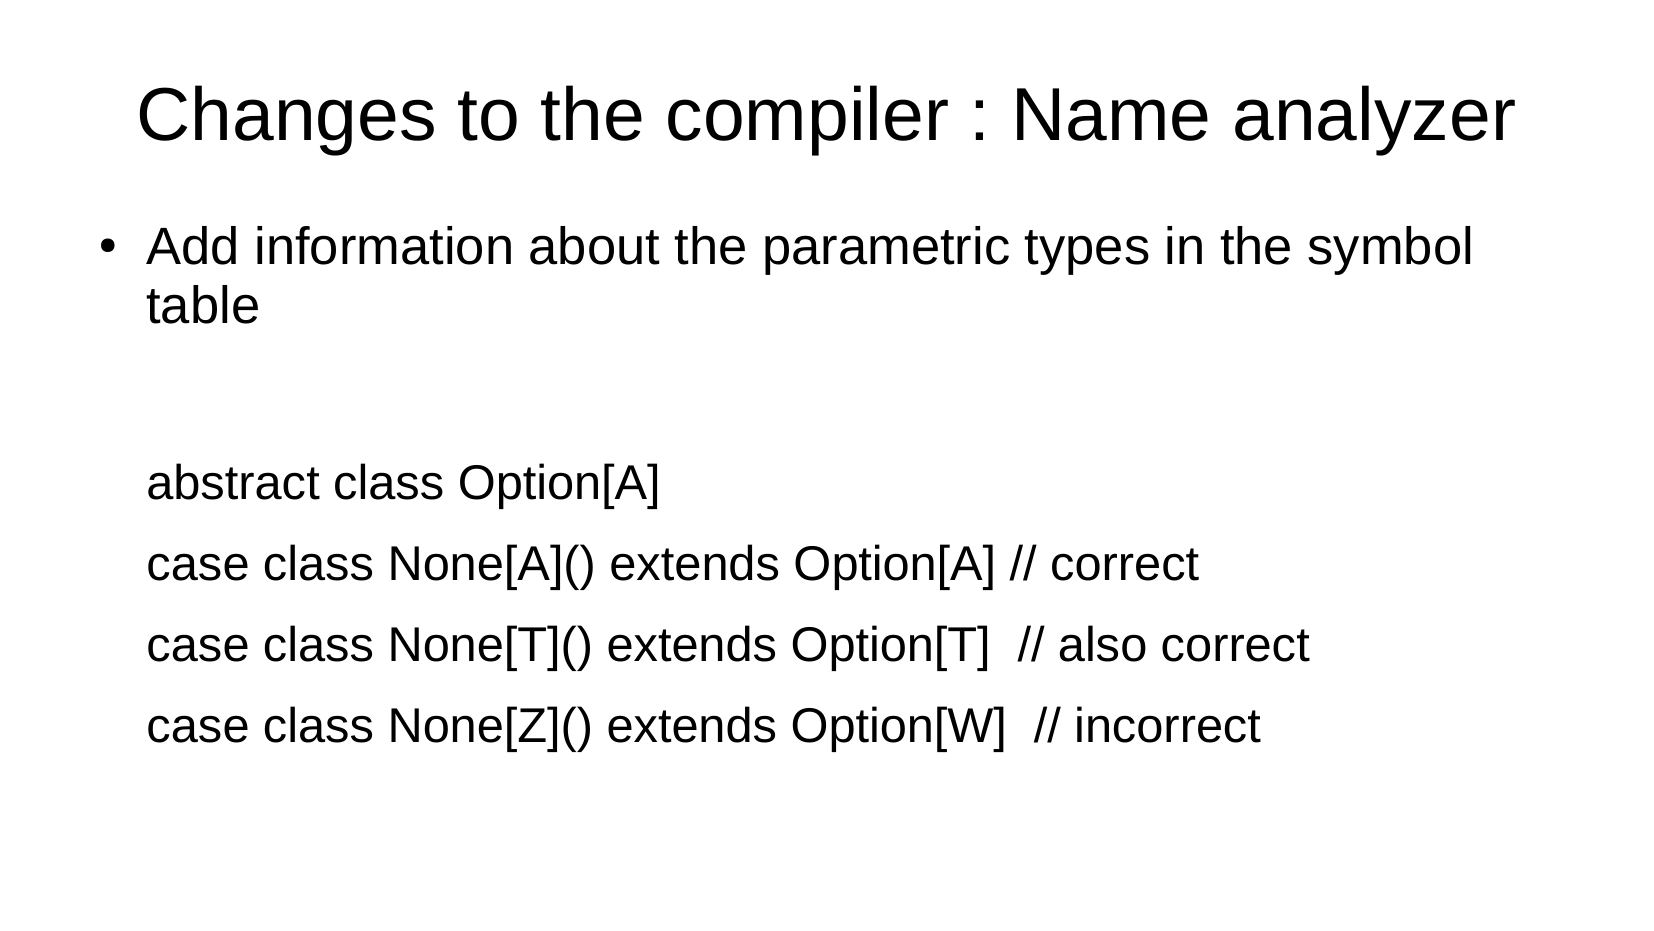

# Changes to the compiler : Name analyzer
Add information about the parametric types in the symbol table
abstract class Option[A]
case class None[A]() extends Option[A] // correct
case class None[T]() extends Option[T] // also correct
case class None[Z]() extends Option[W] // incorrect